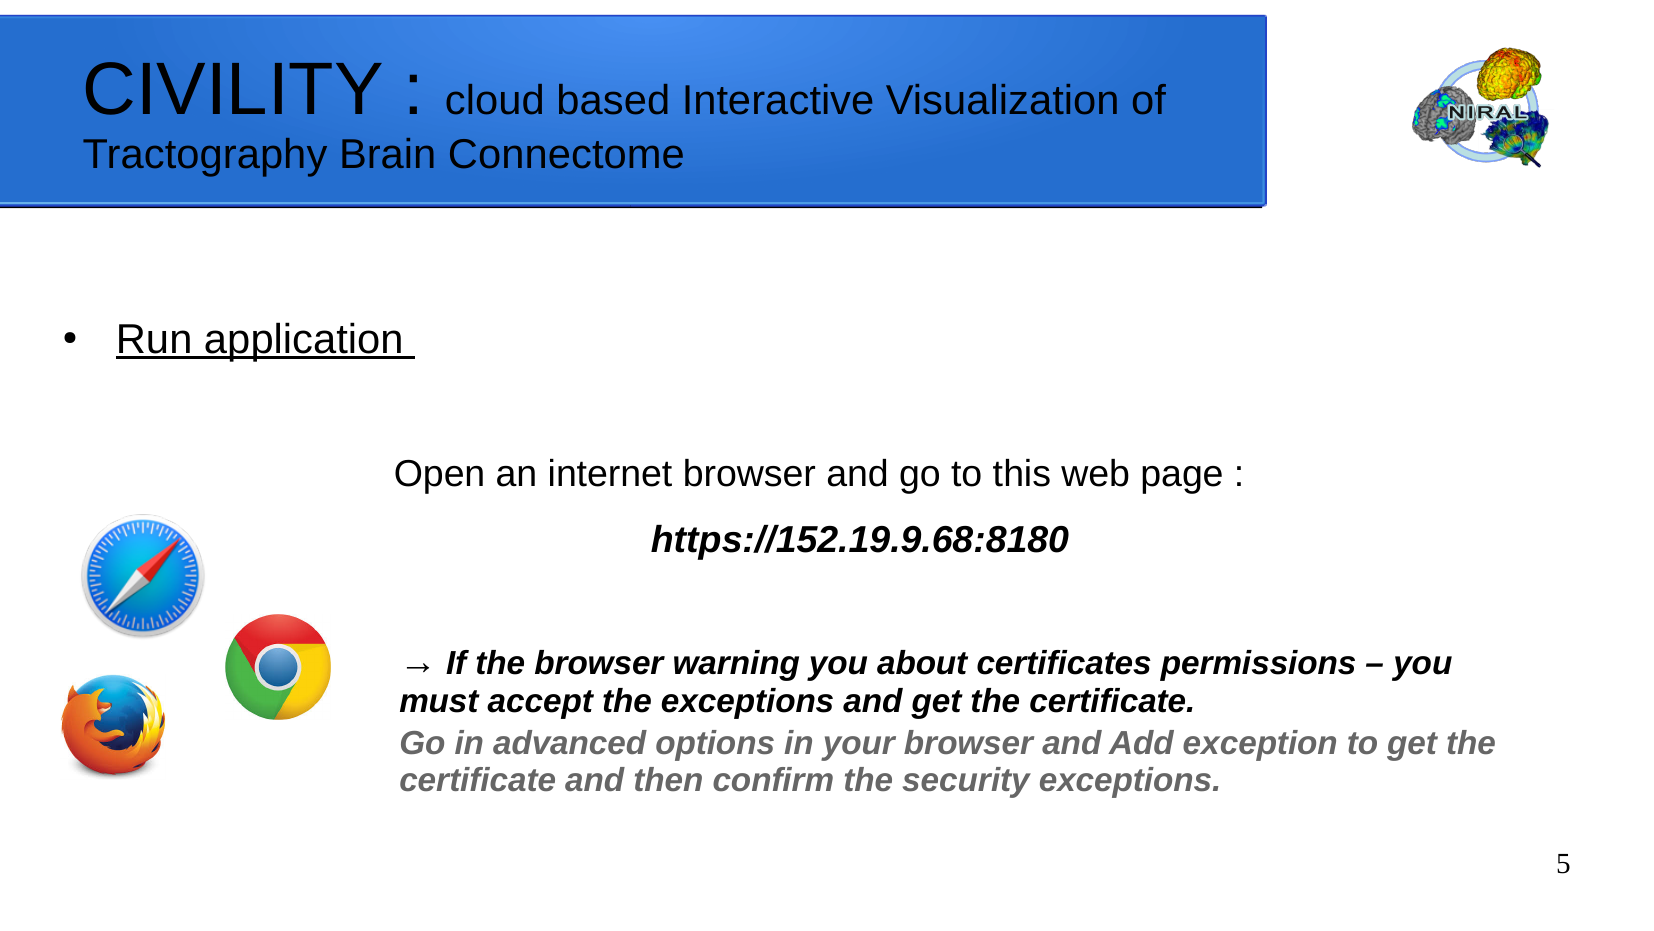

CIVILITY : cloud based Interactive Visualization of Tractography Brain Connectome
# Run application
Open an internet browser and go to this web page :
https://152.19.9.68:8180
→ If the browser warning you about certificates permissions – you must accept the exceptions and get the certificate.
Go in advanced options in your browser and Add exception to get the certificate and then confirm the security exceptions.
5